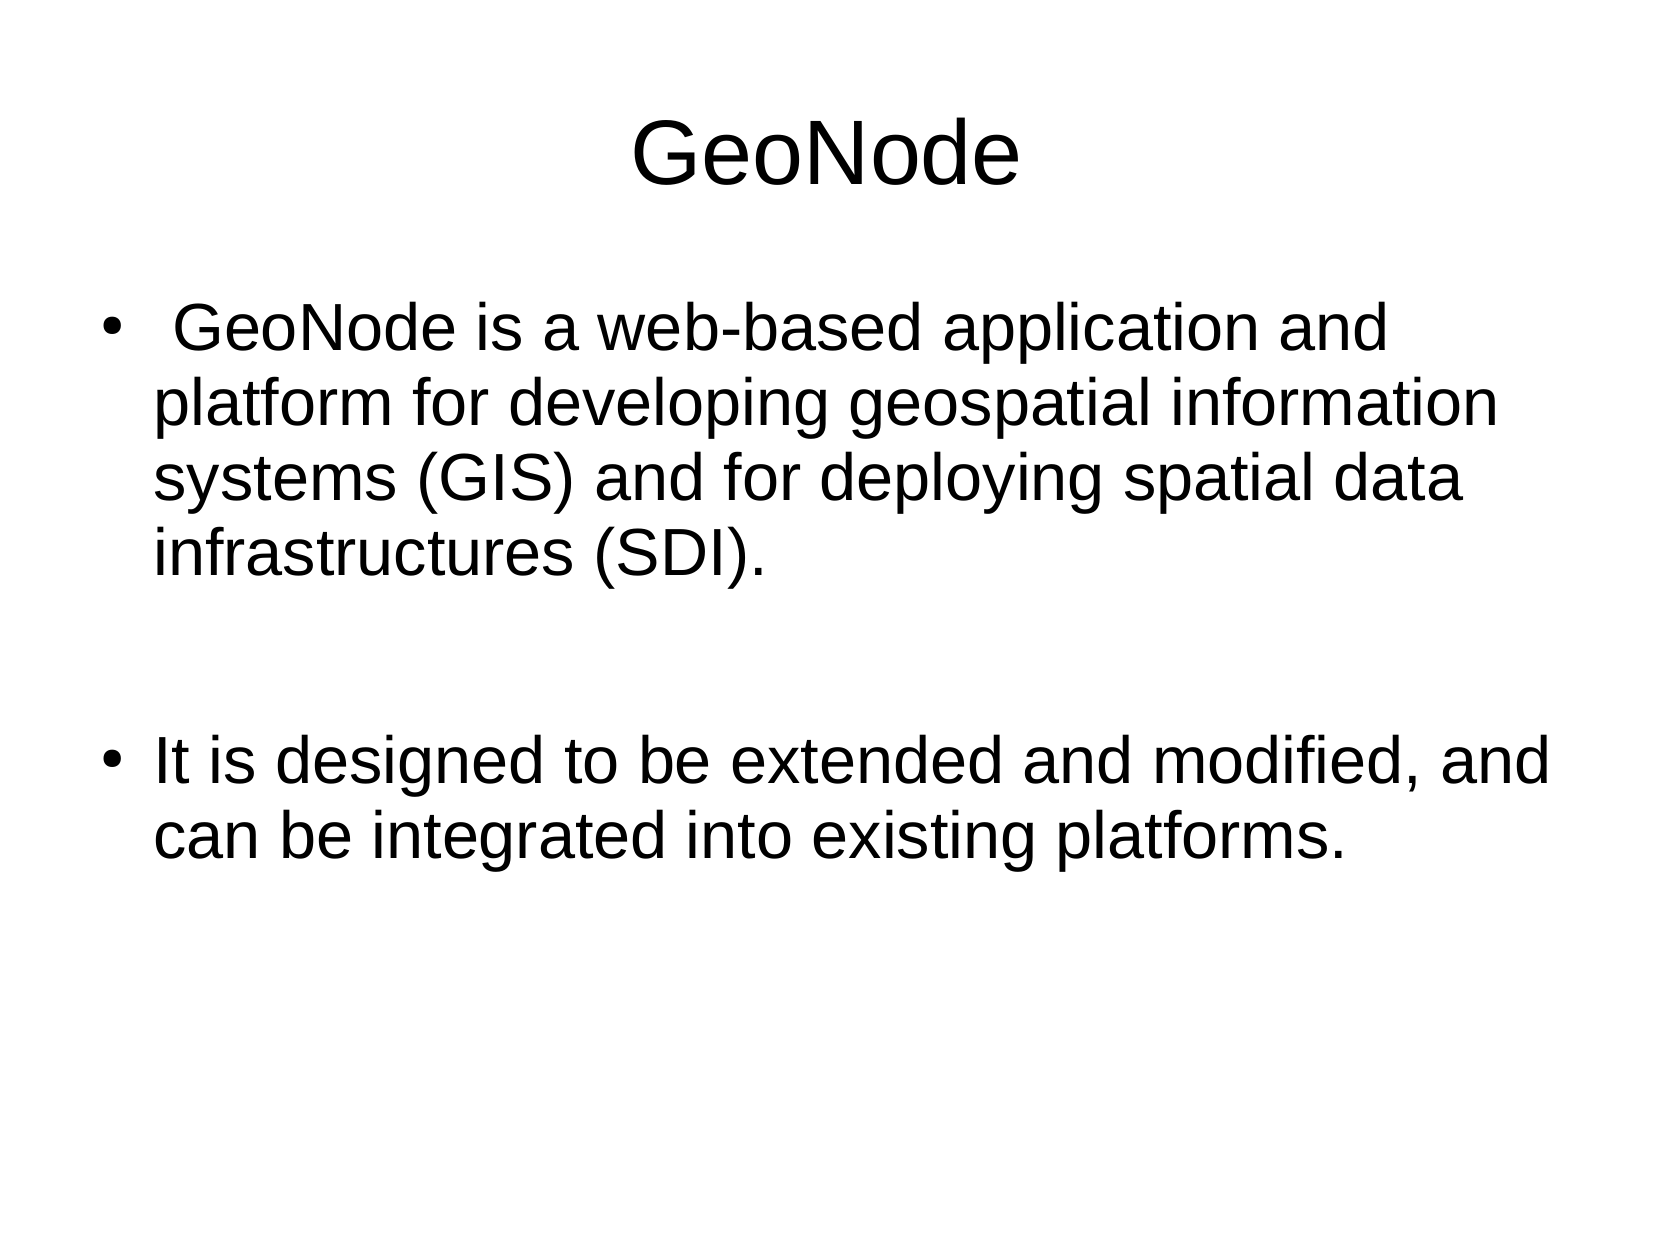

# GeoNode
 GeoNode is a web-based application and platform for developing geospatial information systems (GIS) and for deploying spatial data infrastructures (SDI).
It is designed to be extended and modified, and can be integrated into existing platforms.